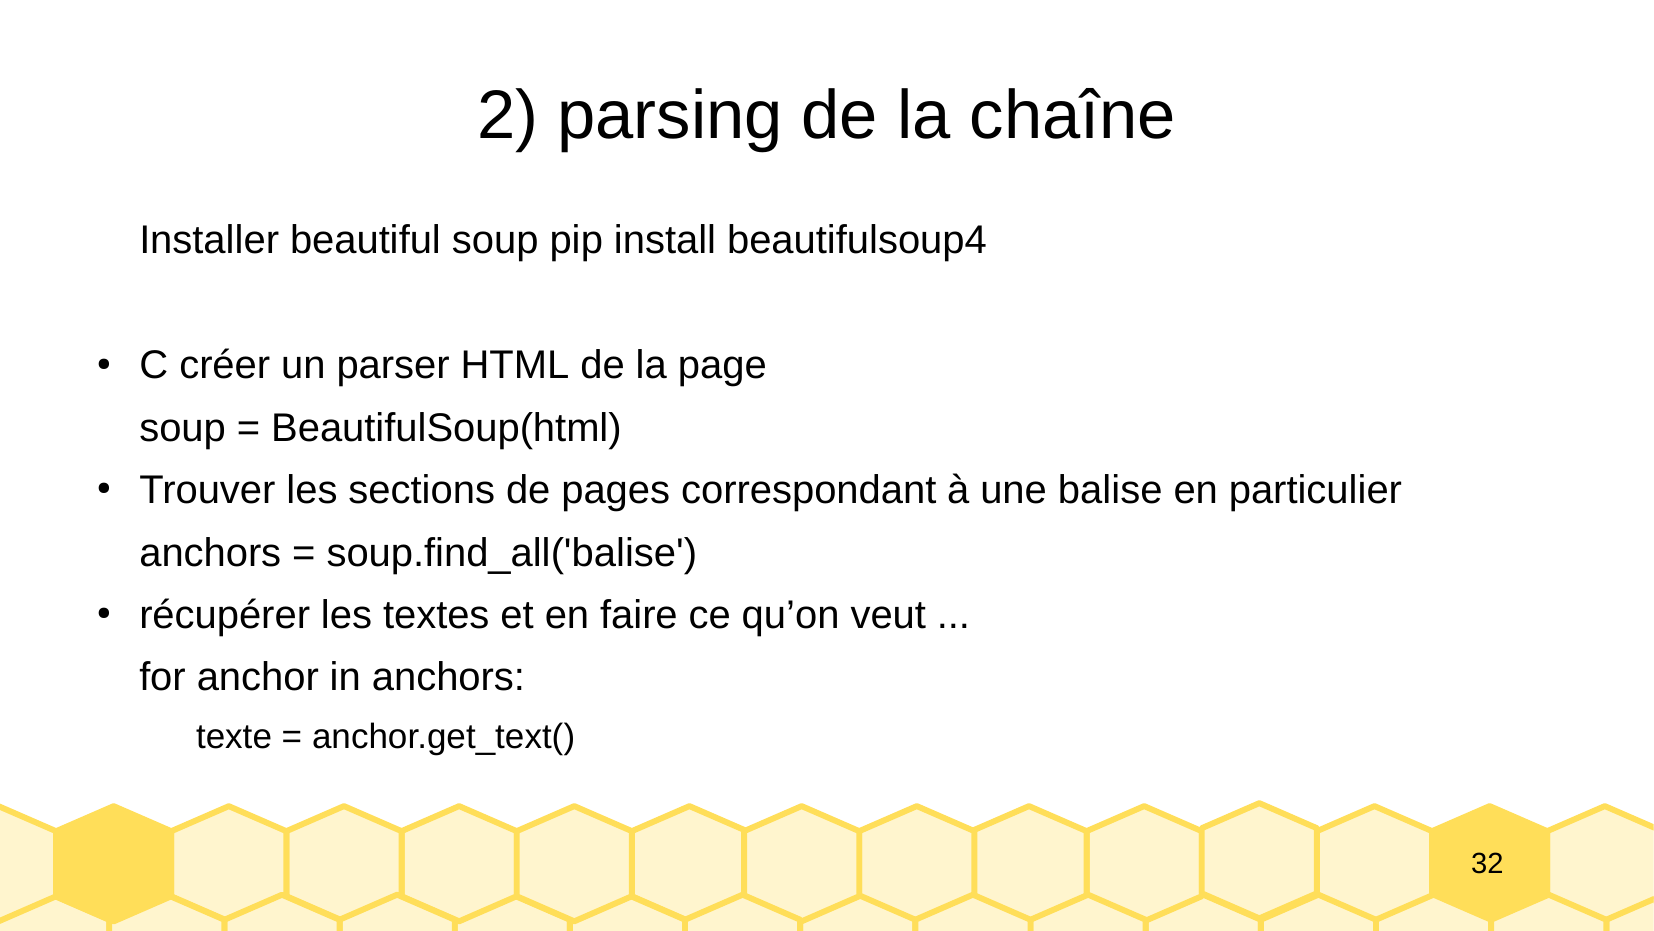

# 2) parsing de la chaîne
Installer beautiful soup pip install beautifulsoup4
C créer un parser HTML de la page
soup = BeautifulSoup(html)
Trouver les sections de pages correspondant à une balise en particulier
anchors = soup.find_all('balise')
récupérer les textes et en faire ce qu’on veut ...
for anchor in anchors:
texte = anchor.get_text()